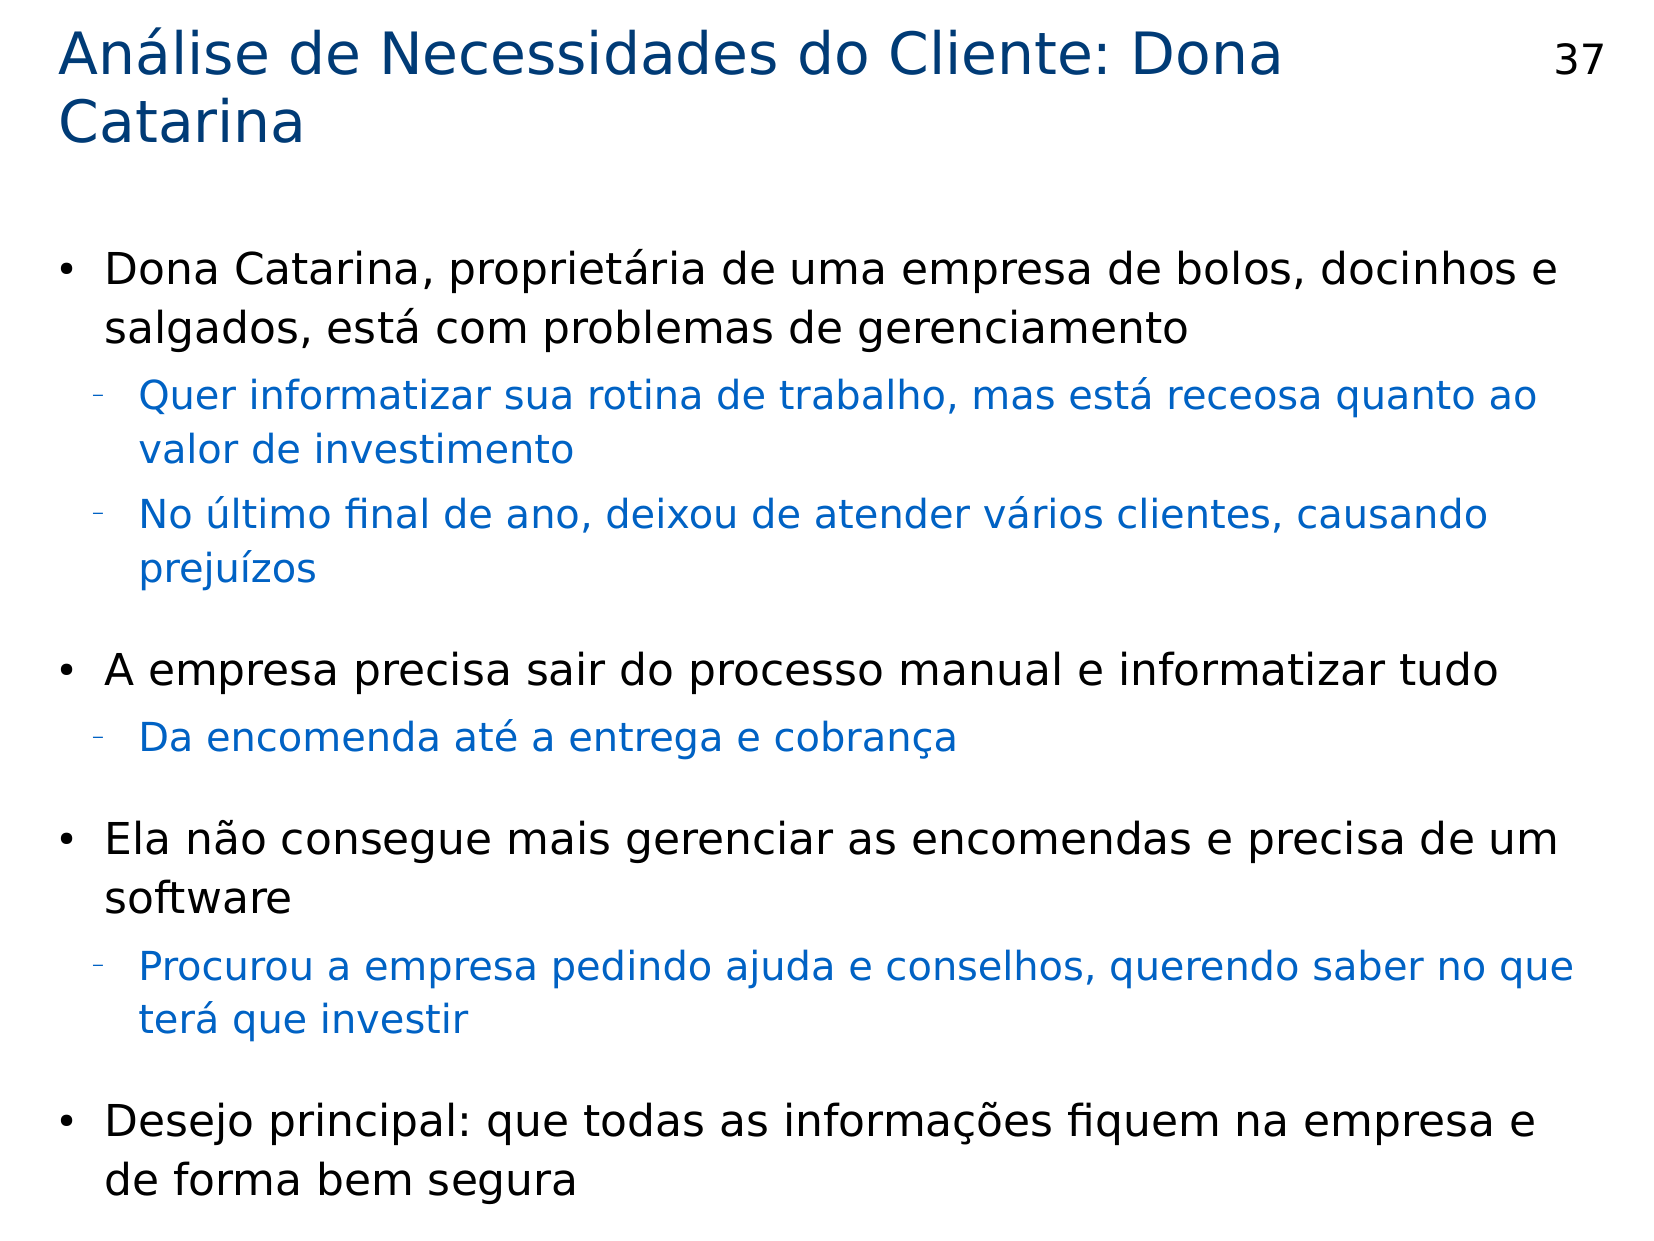

# Análise de Necessidades do Cliente: Dona Catarina
37
Dona Catarina, proprietária de uma empresa de bolos, docinhos e salgados, está com problemas de gerenciamento
Quer informatizar sua rotina de trabalho, mas está receosa quanto ao valor de investimento
No último final de ano, deixou de atender vários clientes, causando prejuízos
A empresa precisa sair do processo manual e informatizar tudo
Da encomenda até a entrega e cobrança
Ela não consegue mais gerenciar as encomendas e precisa de um software
Procurou a empresa pedindo ajuda e conselhos, querendo saber no que terá que investir
Desejo principal: que todas as informações fiquem na empresa e de forma bem segura